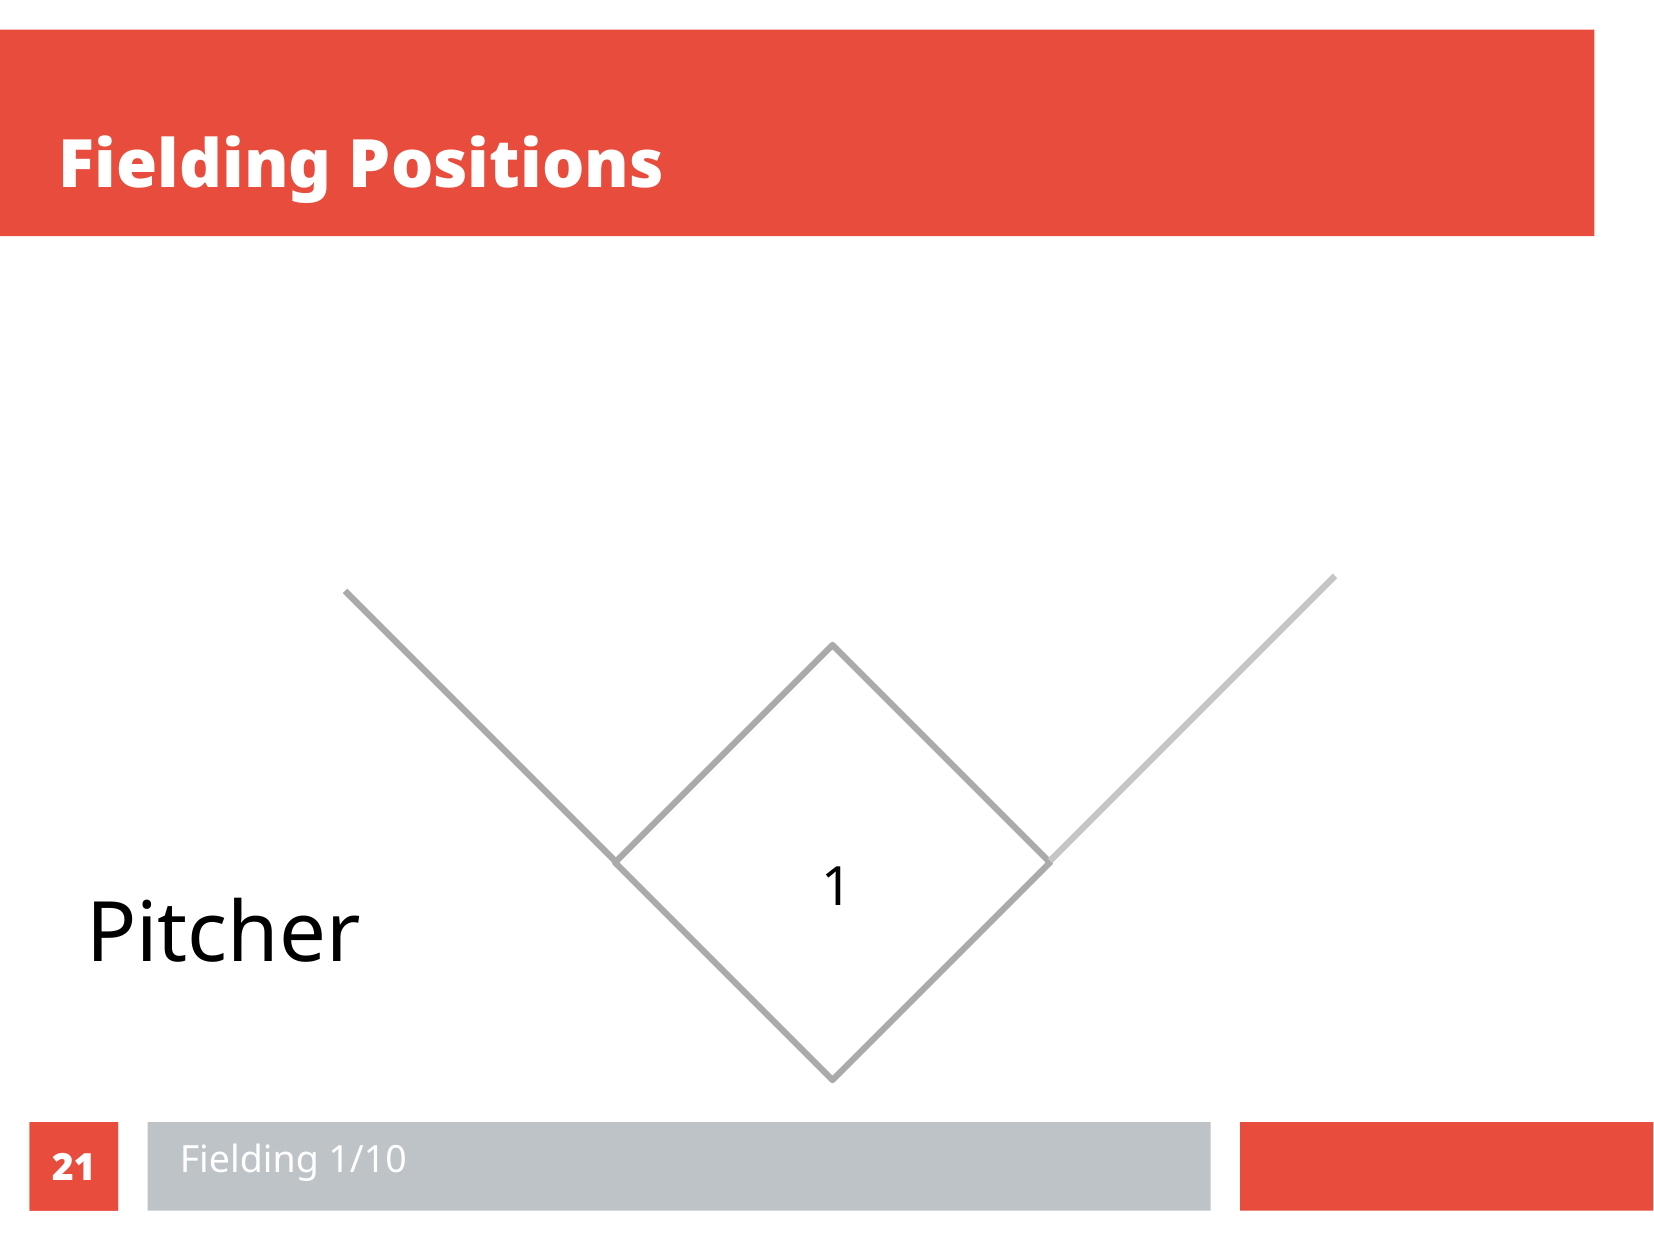

# Fielding Positions
1
Pitcher
21
Fielding 1/10